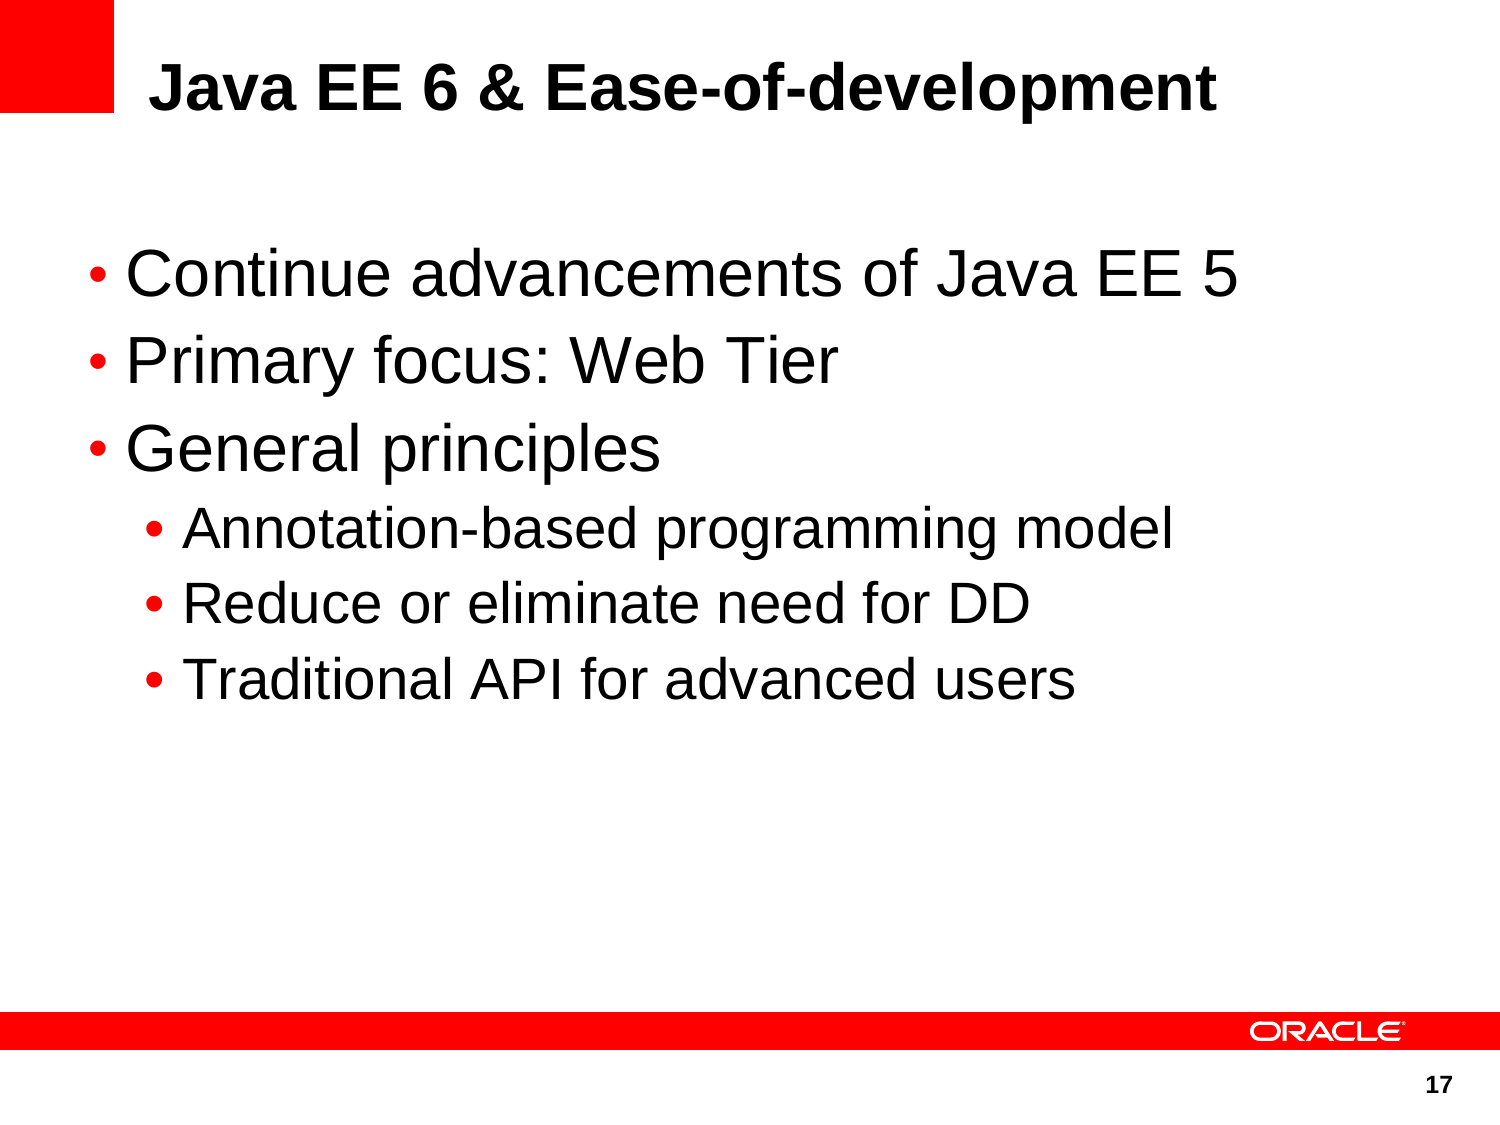

# Java EE 6 & Ease-of-development
Continue advancements of Java EE 5
Primary focus: Web Tier
General principles
Annotation-based programming model
Reduce or eliminate need for DD
Traditional API for advanced users